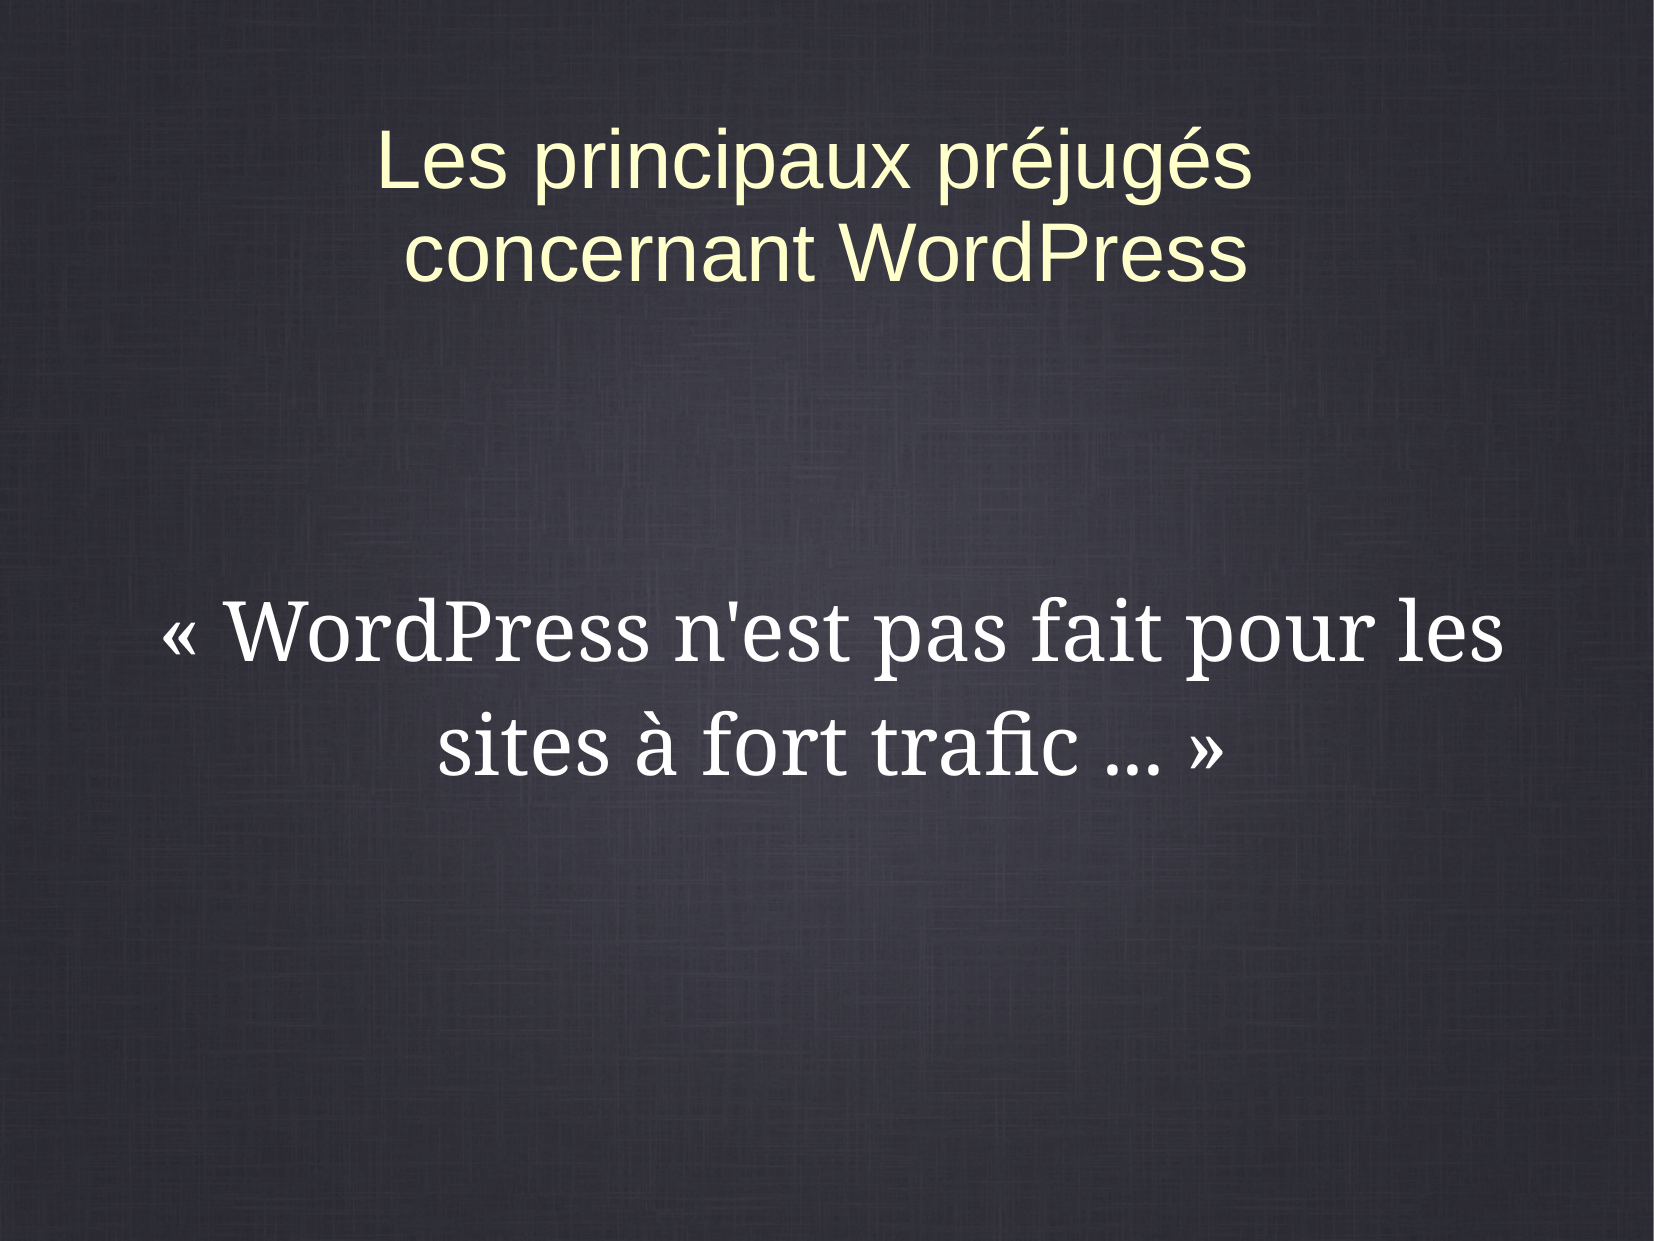

Les principaux préjugés
concernant WordPress
« WordPress n'est pas fait pour les sites à fort trafic ... »